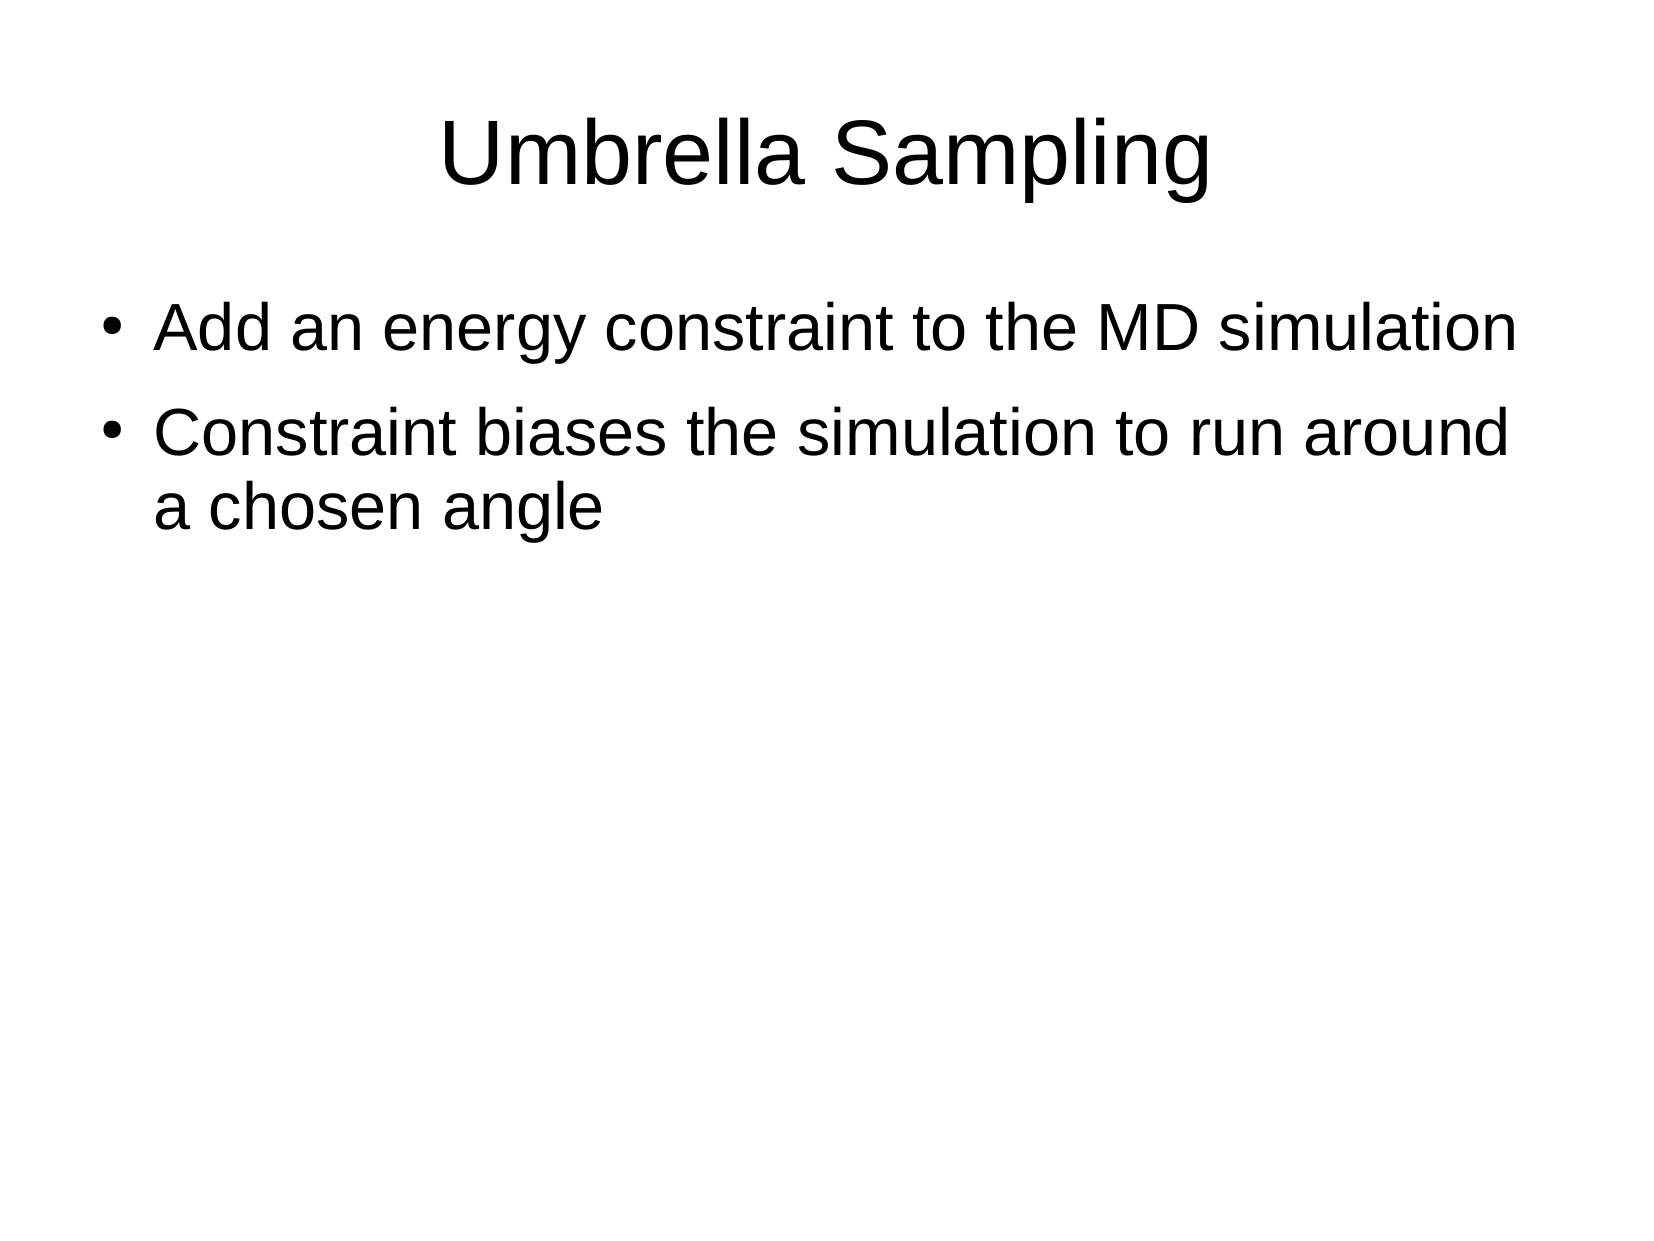

# Umbrella Sampling
Add an energy constraint to the MD simulation
Constraint biases the simulation to run around a chosen angle